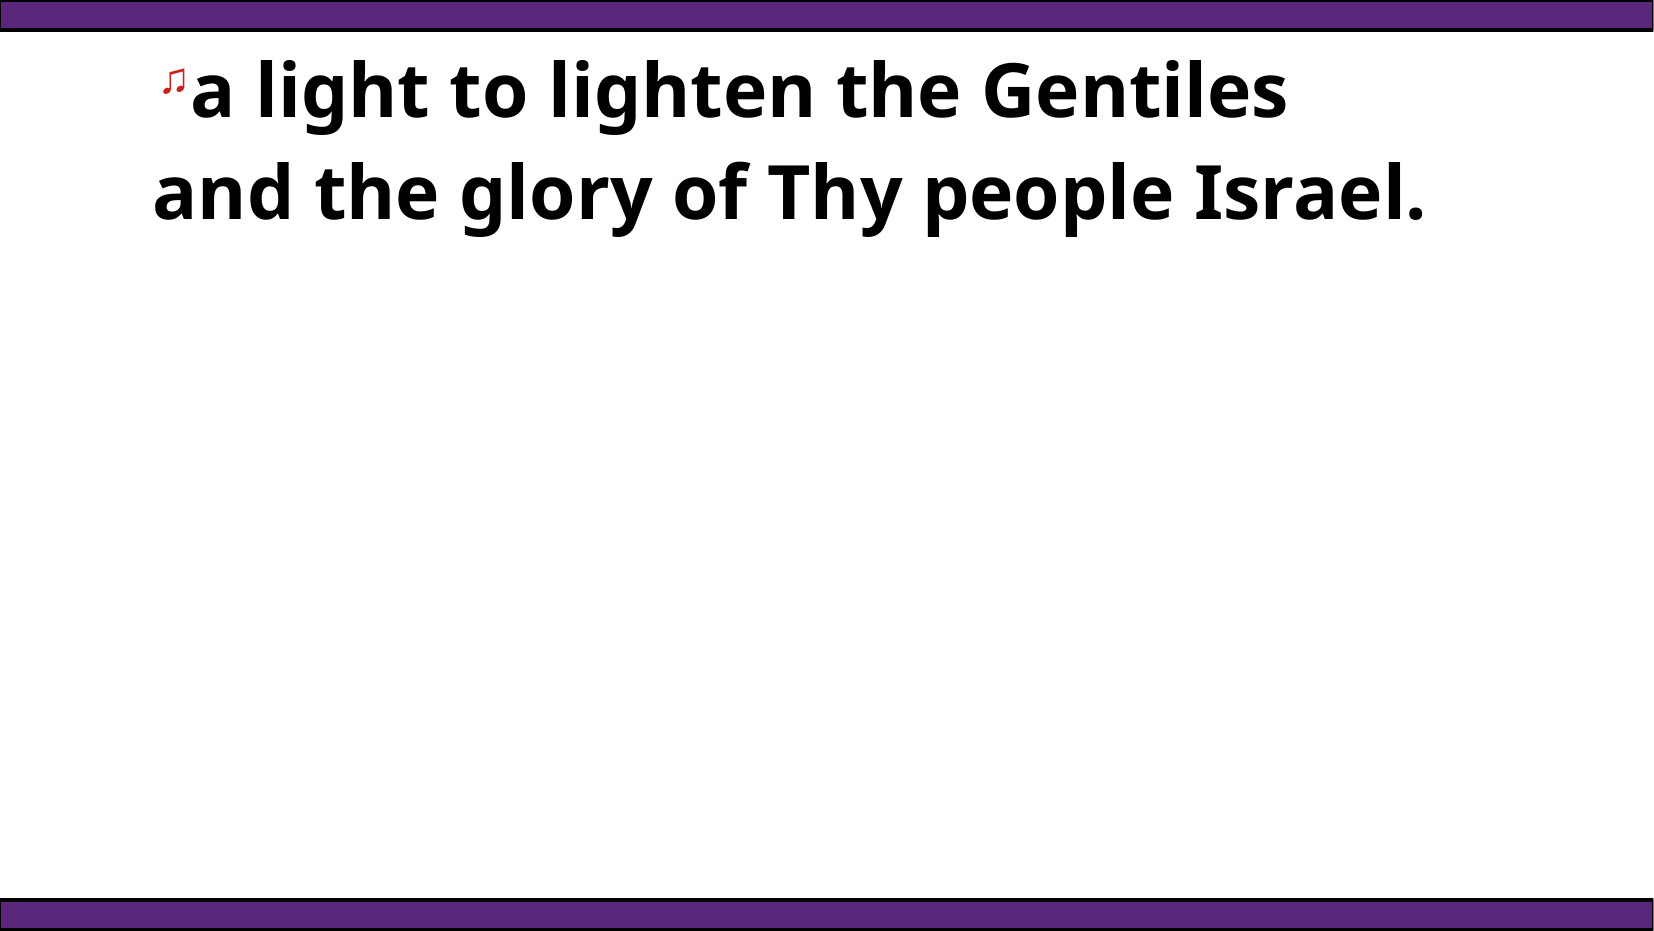

♫a light to lighten the Gentiles
 and the glory of Thy people Israel.